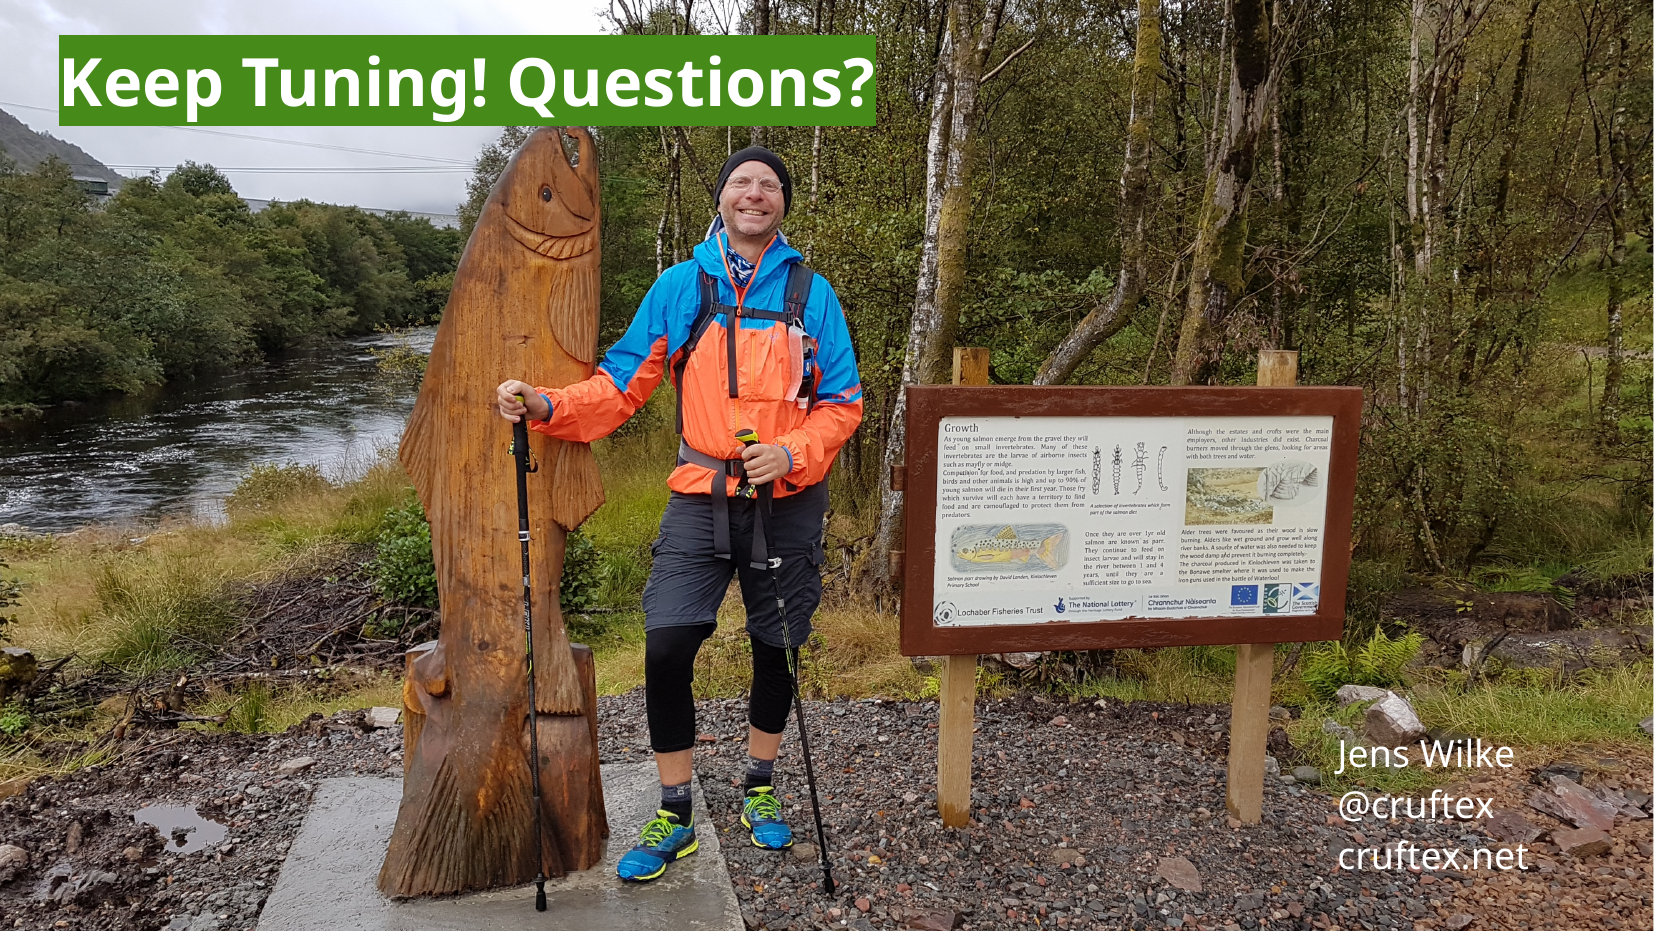

# Keep Tuning! Questions?
Jens Wilke
@cruftex
cruftex.net
37